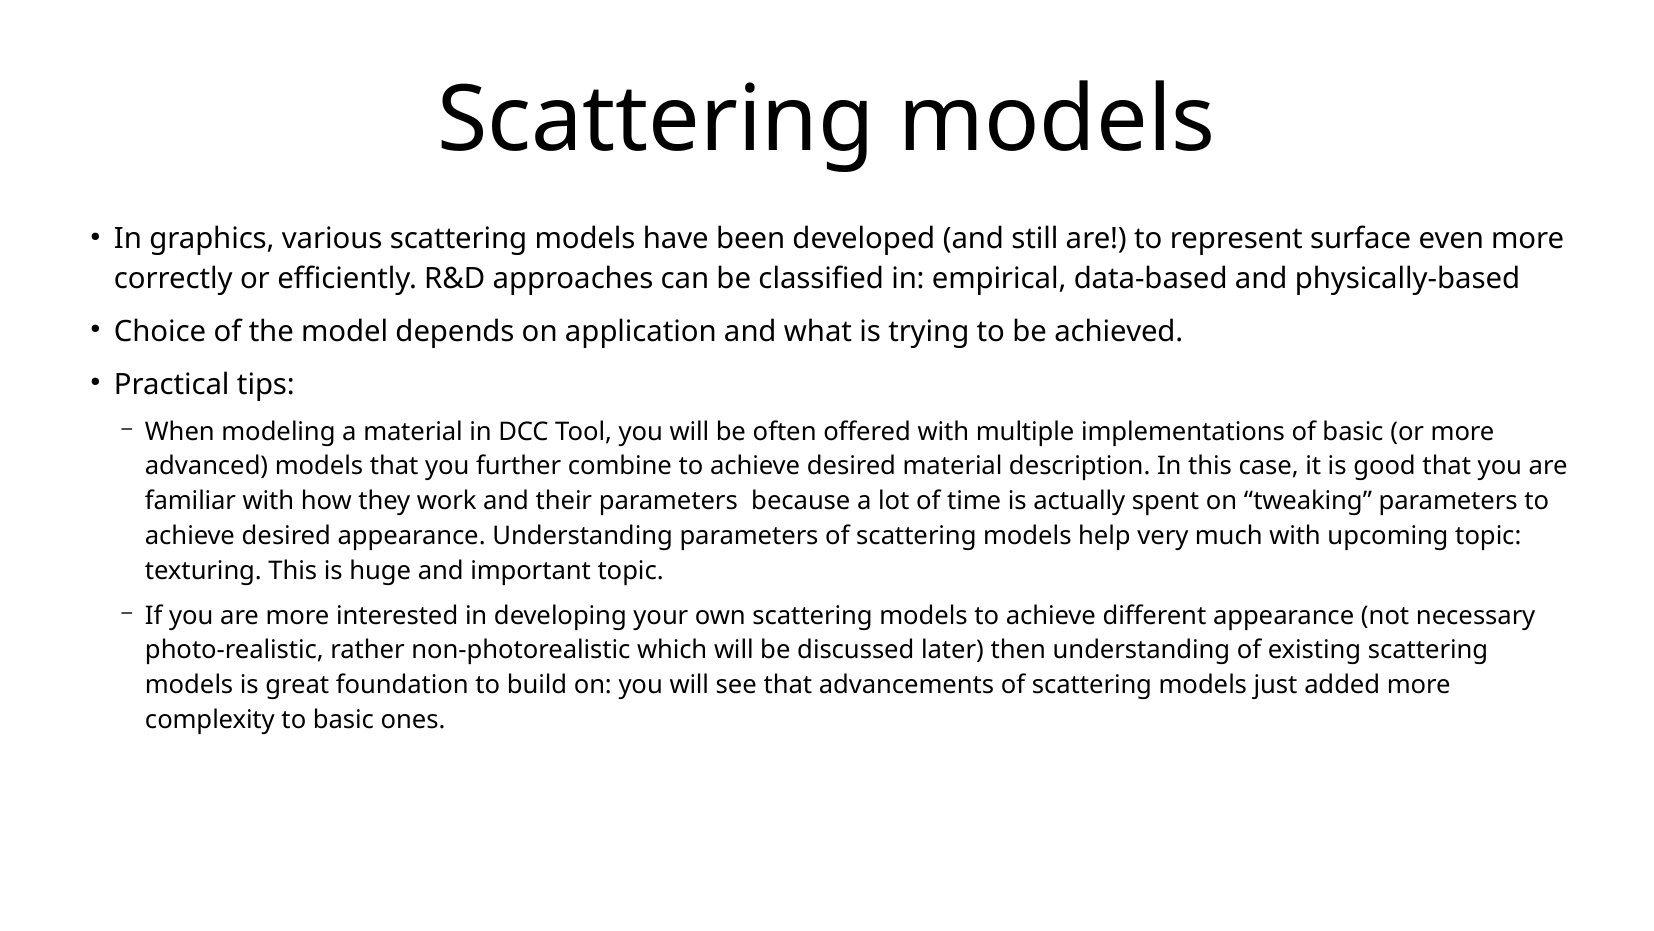

# Scattering models
In graphics, various scattering models have been developed (and still are!) to represent surface even more correctly or efficiently. R&D approaches can be classified in: empirical, data-based and physically-based
Choice of the model depends on application and what is trying to be achieved.
Practical tips:
When modeling a material in DCC Tool, you will be often offered with multiple implementations of basic (or more advanced) models that you further combine to achieve desired material description. In this case, it is good that you are familiar with how they work and their parameters because a lot of time is actually spent on “tweaking” parameters to achieve desired appearance. Understanding parameters of scattering models help very much with upcoming topic: texturing. This is huge and important topic.
If you are more interested in developing your own scattering models to achieve different appearance (not necessary photo-realistic, rather non-photorealistic which will be discussed later) then understanding of existing scattering models is great foundation to build on: you will see that advancements of scattering models just added more complexity to basic ones.